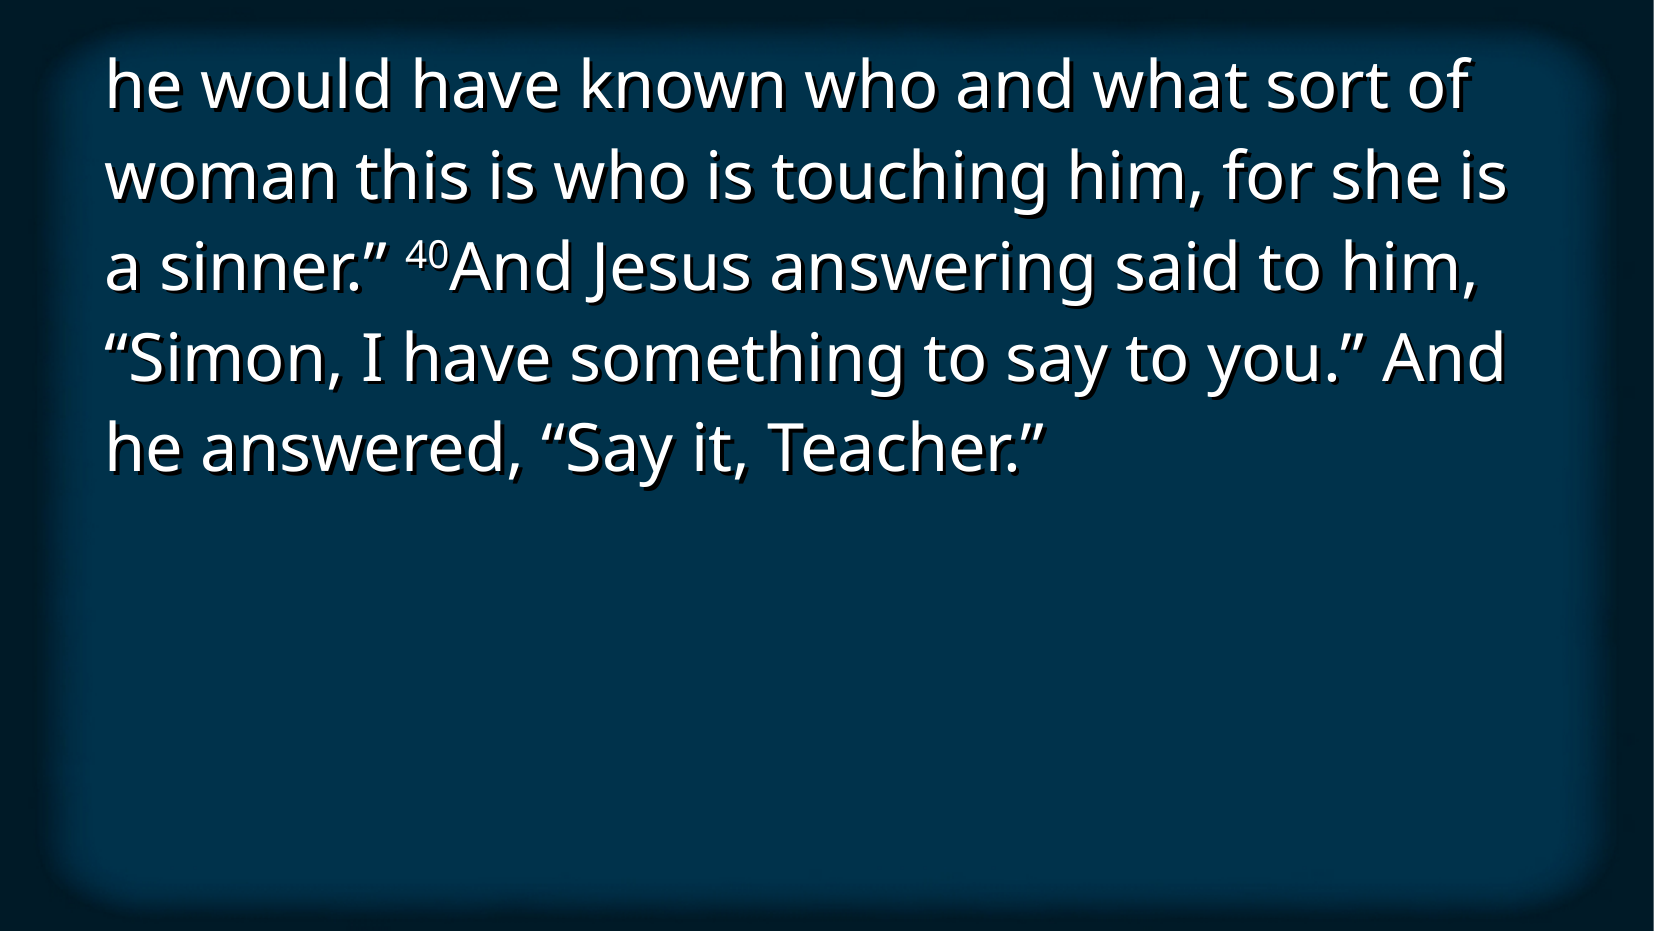

he would have known who and what sort of woman this is who is touching him, for she is a sinner.” 40And Jesus answering said to him, “Simon, I have something to say to you.” And he answered, “Say it, Teacher.”